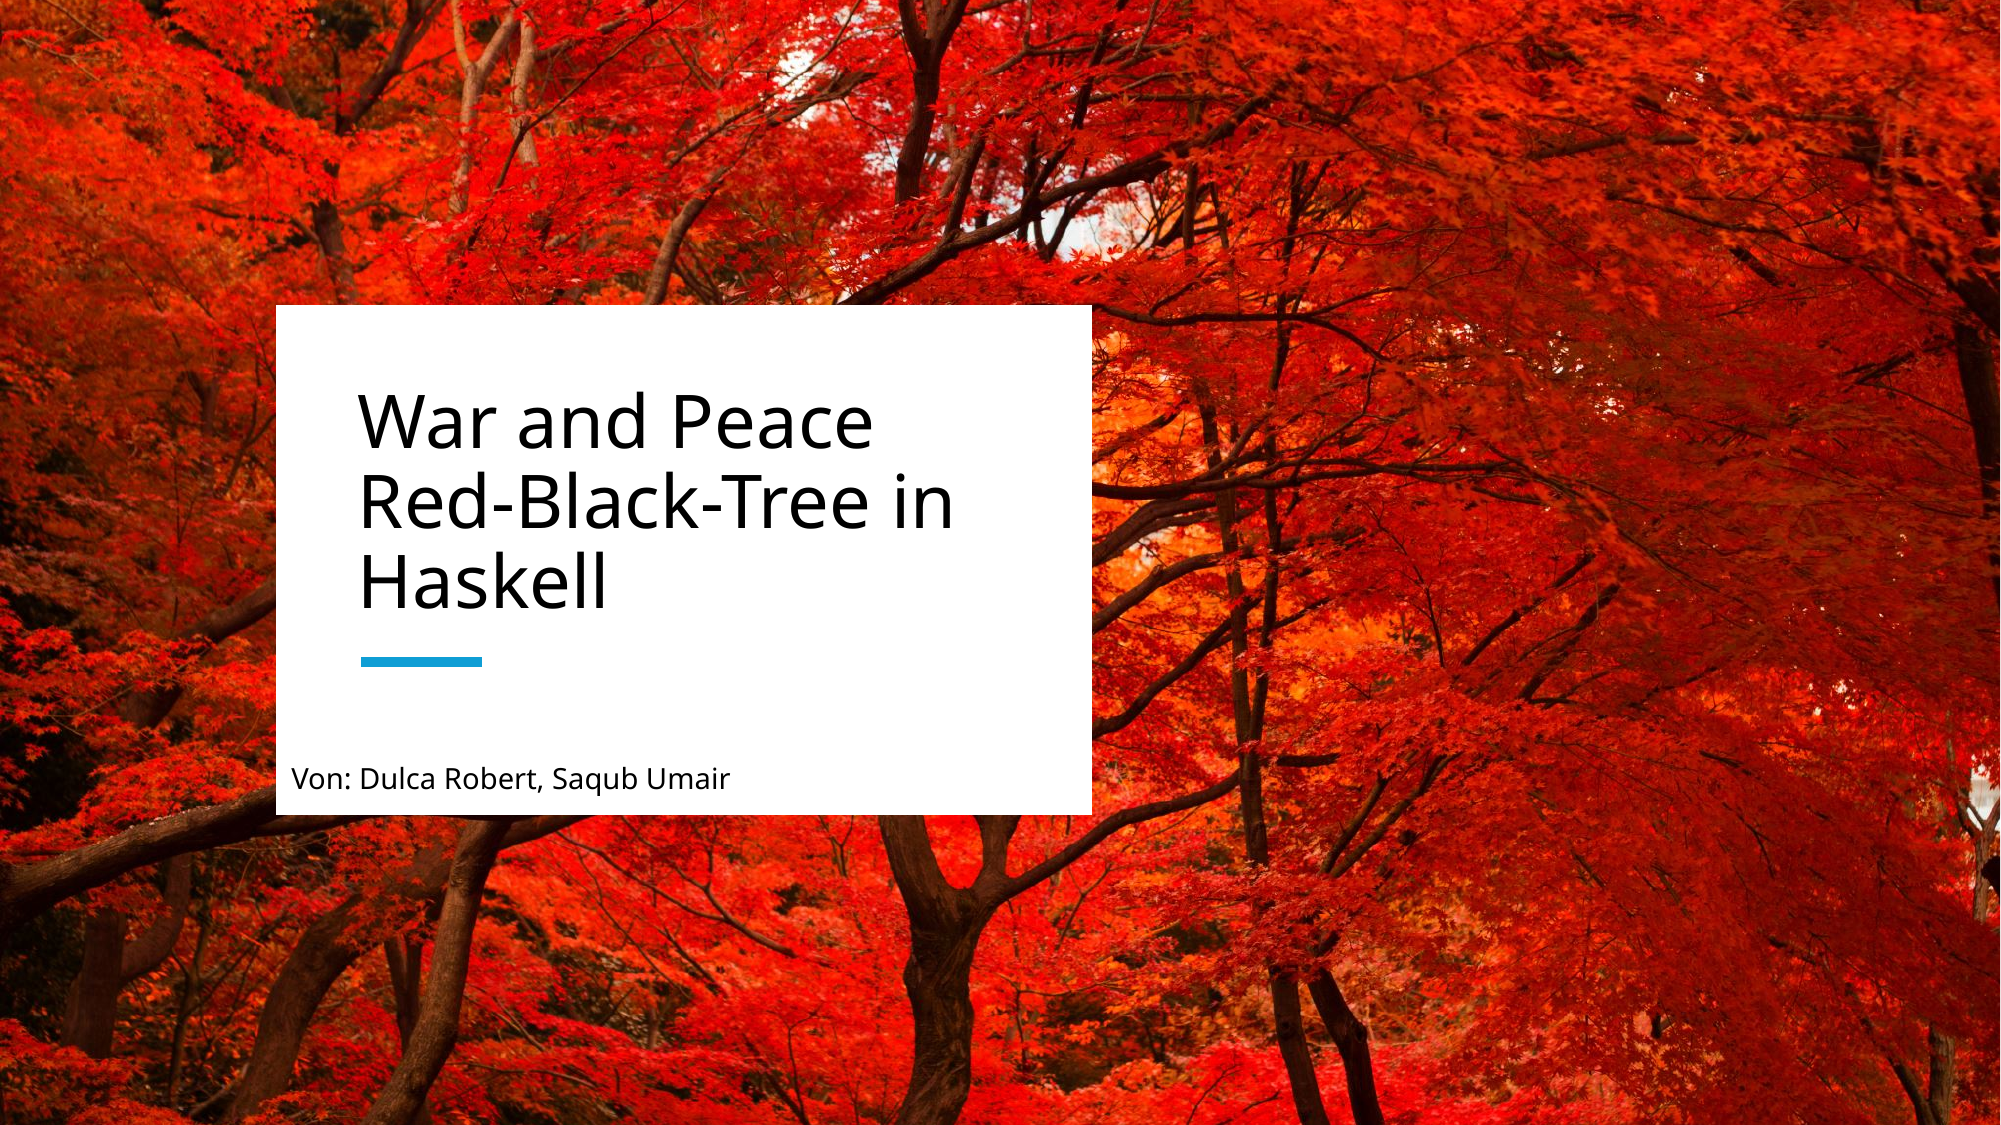

# War and Peace Red-Black-Tree in Haskell
Von: Dulca Robert, Saqub Umair